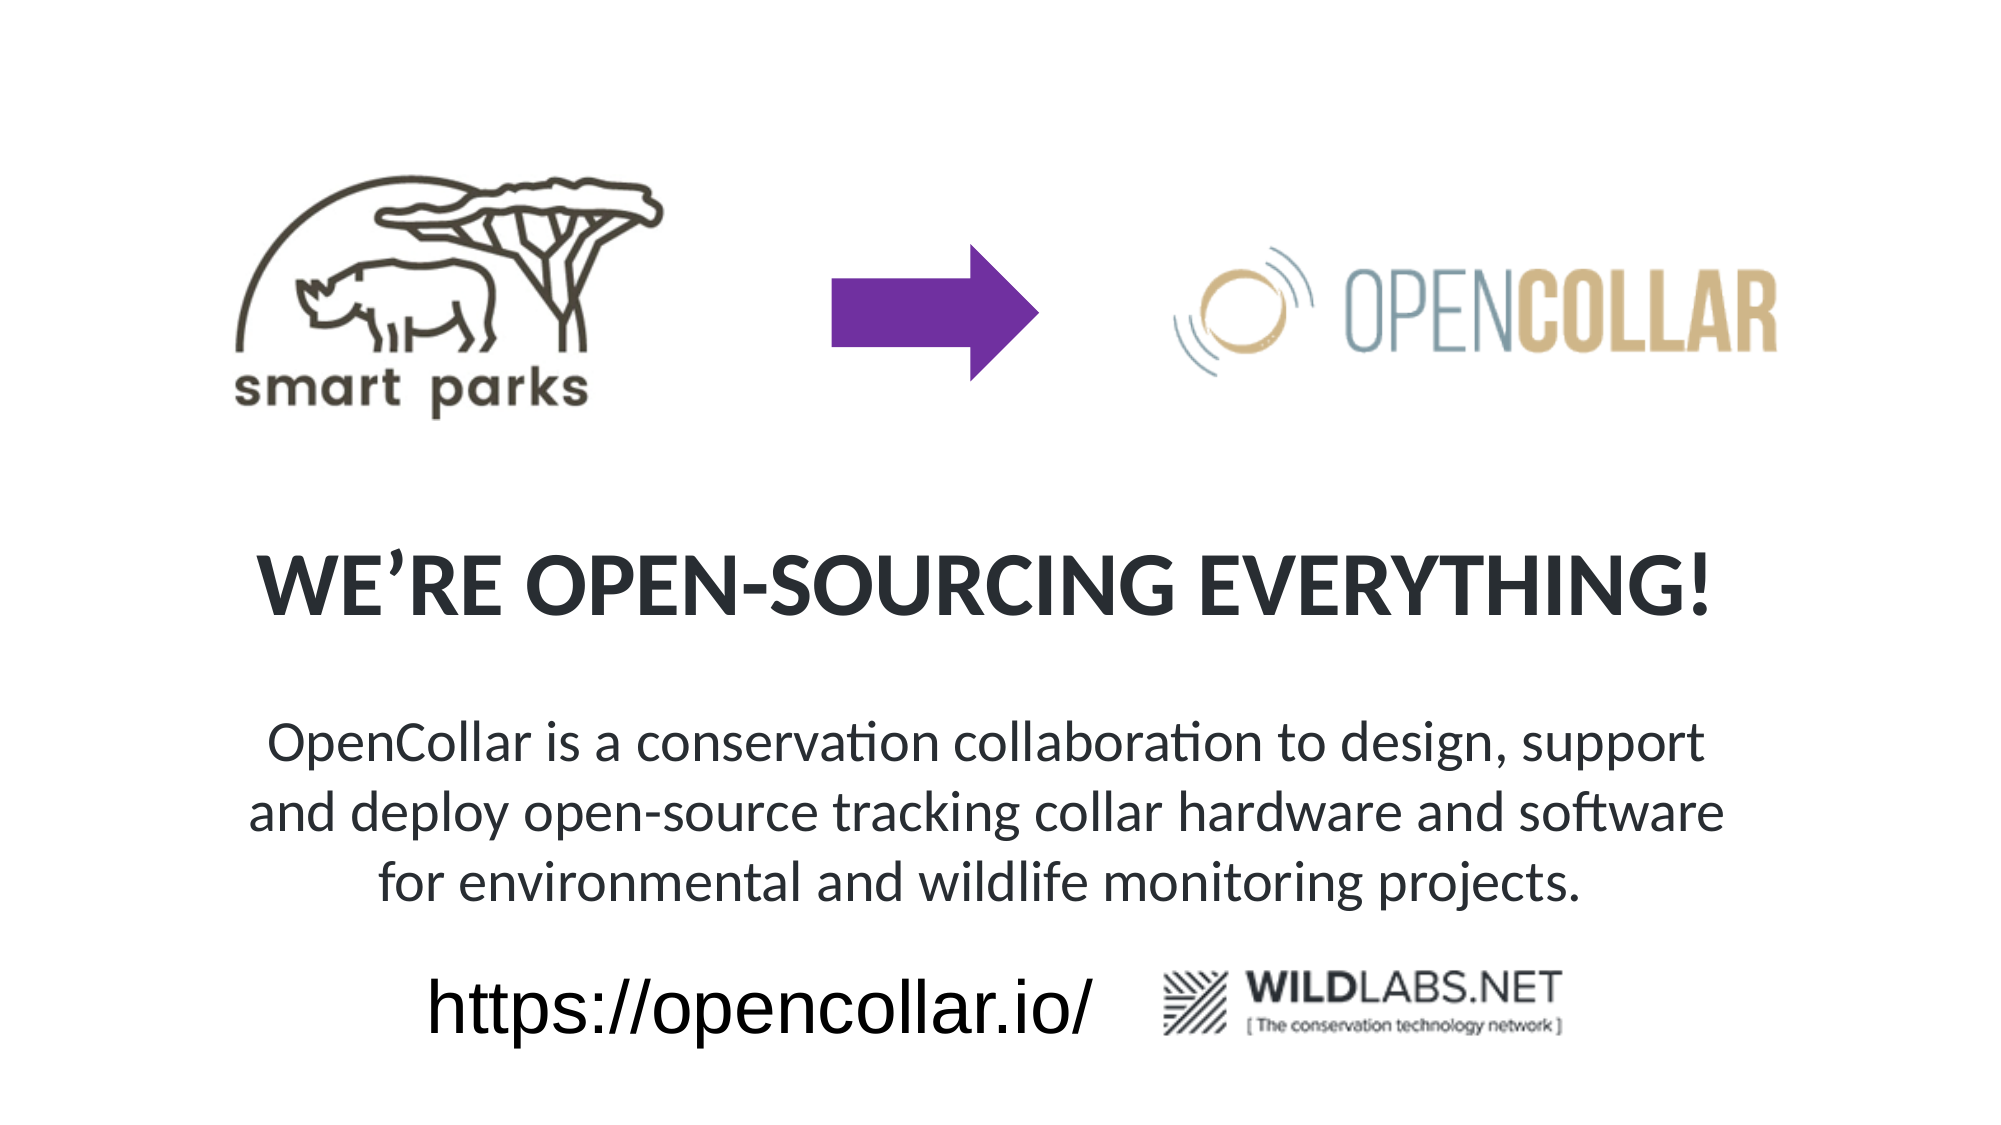

WE’RE OPEN-SOURCING EVERYTHING!
OpenCollar is a conservation collaboration to design, support
and deploy open-source tracking collar hardware and software
for environmental and wildlife monitoring projects.
https://opencollar.io/